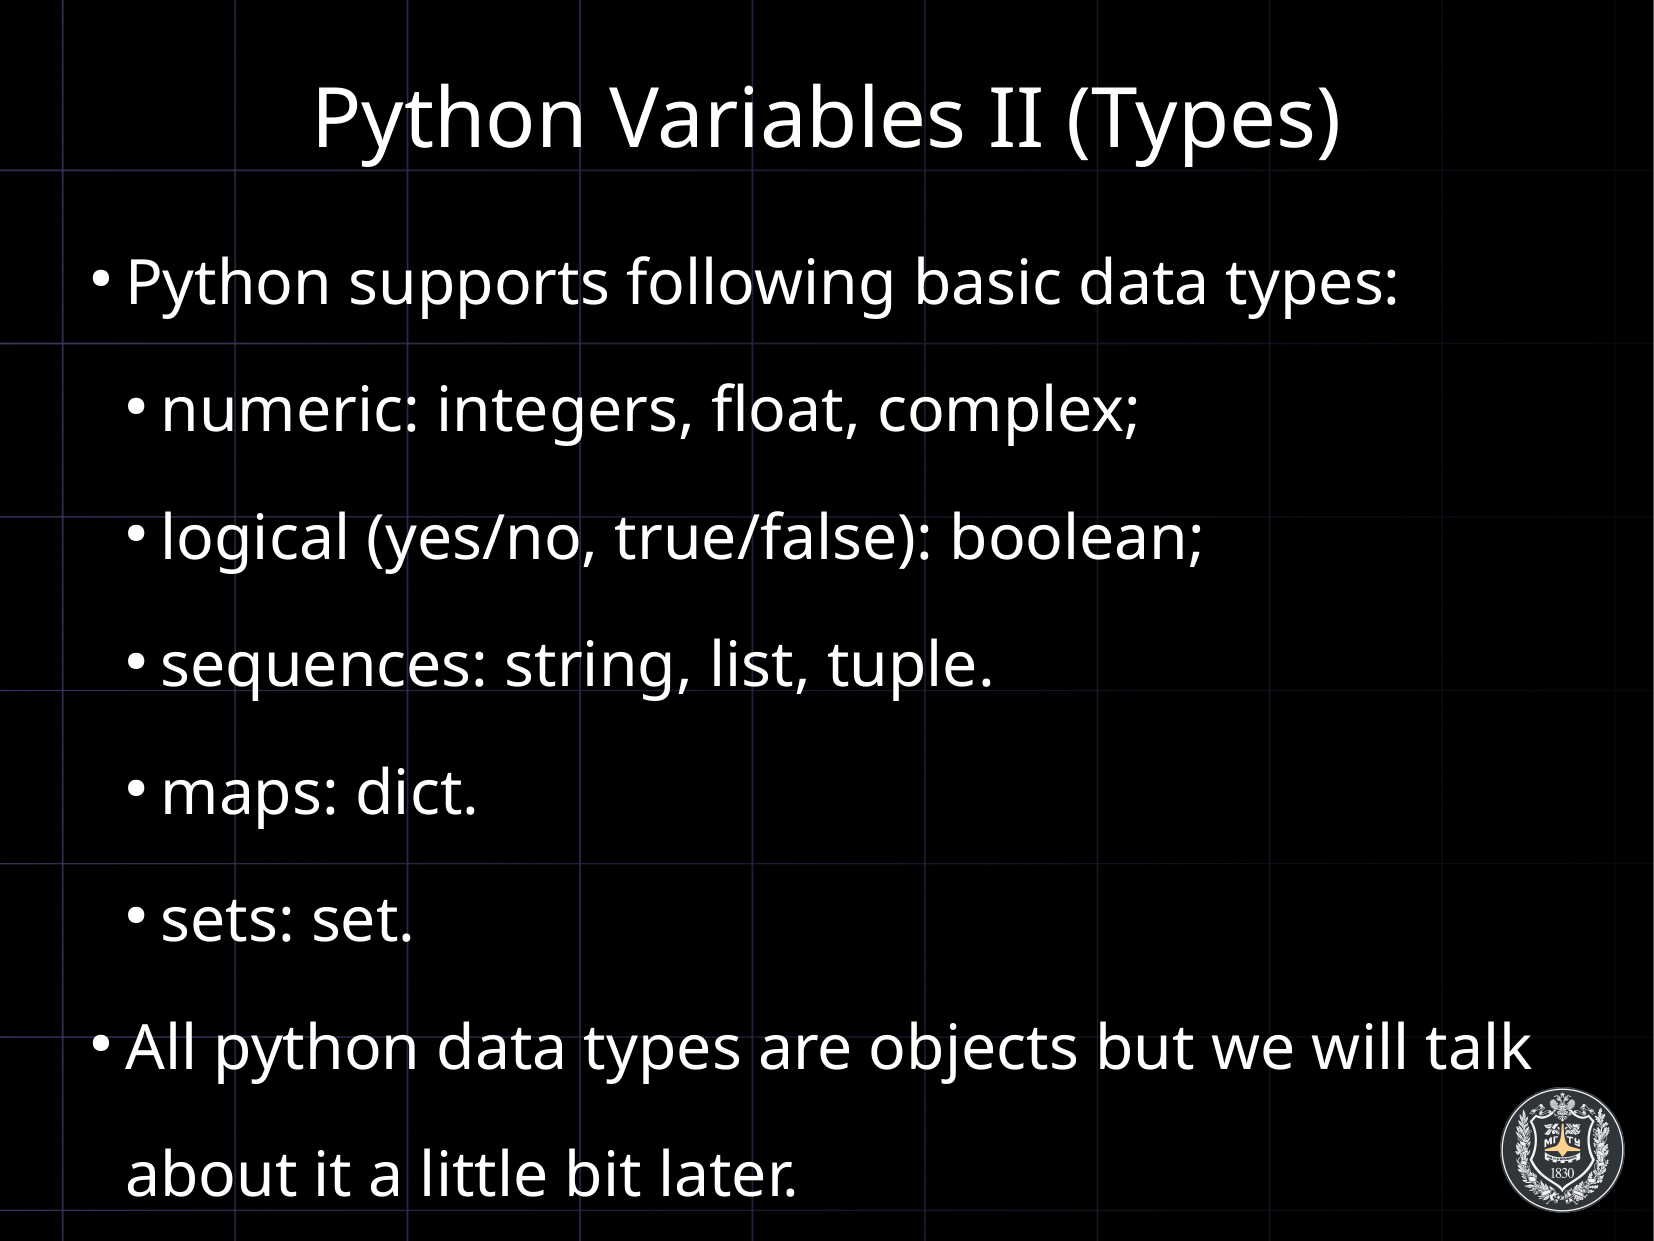

# Python Variables II (Types)
Python supports following basic data types:
numeric: integers, float, complex;
logical (yes/no, true/false): boolean;
sequences: string, list, tuple.
maps: dict.
sets: set.
All python data types are objects but we will talk about it a little bit later.
Today we will talk about numeric, boolean and string types.